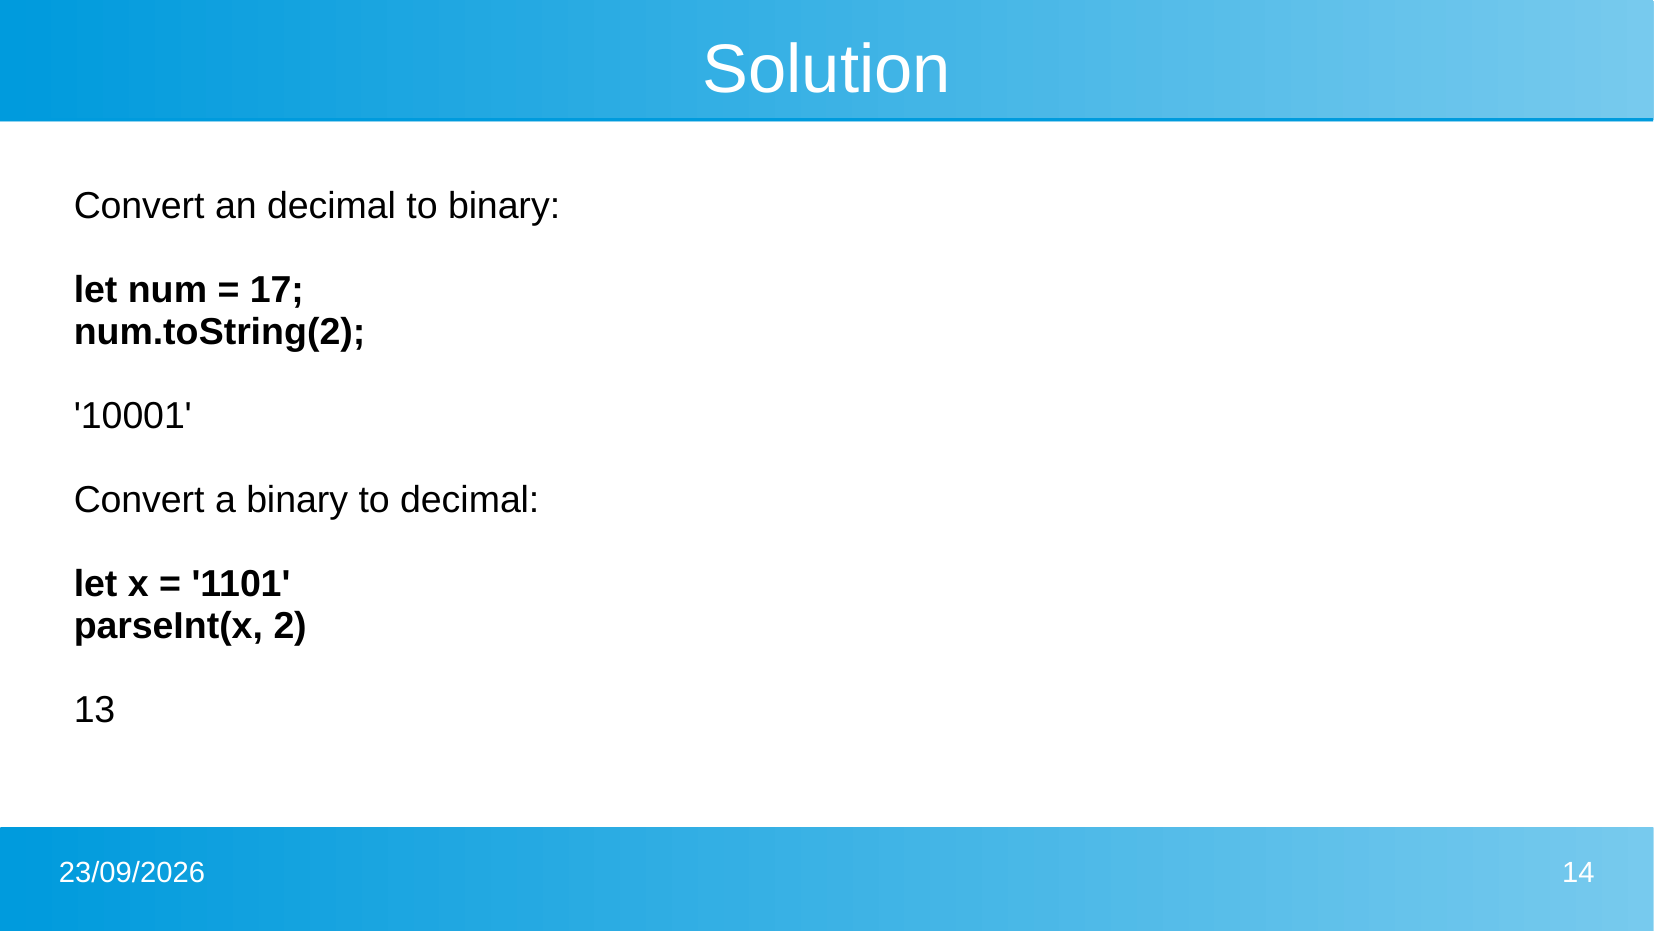

# Solution
Convert an decimal to binary:
let num = 17;
num.toString(2);
'10001'
Convert a binary to decimal:
let x = '1101'
parseInt(x, 2)
13
14